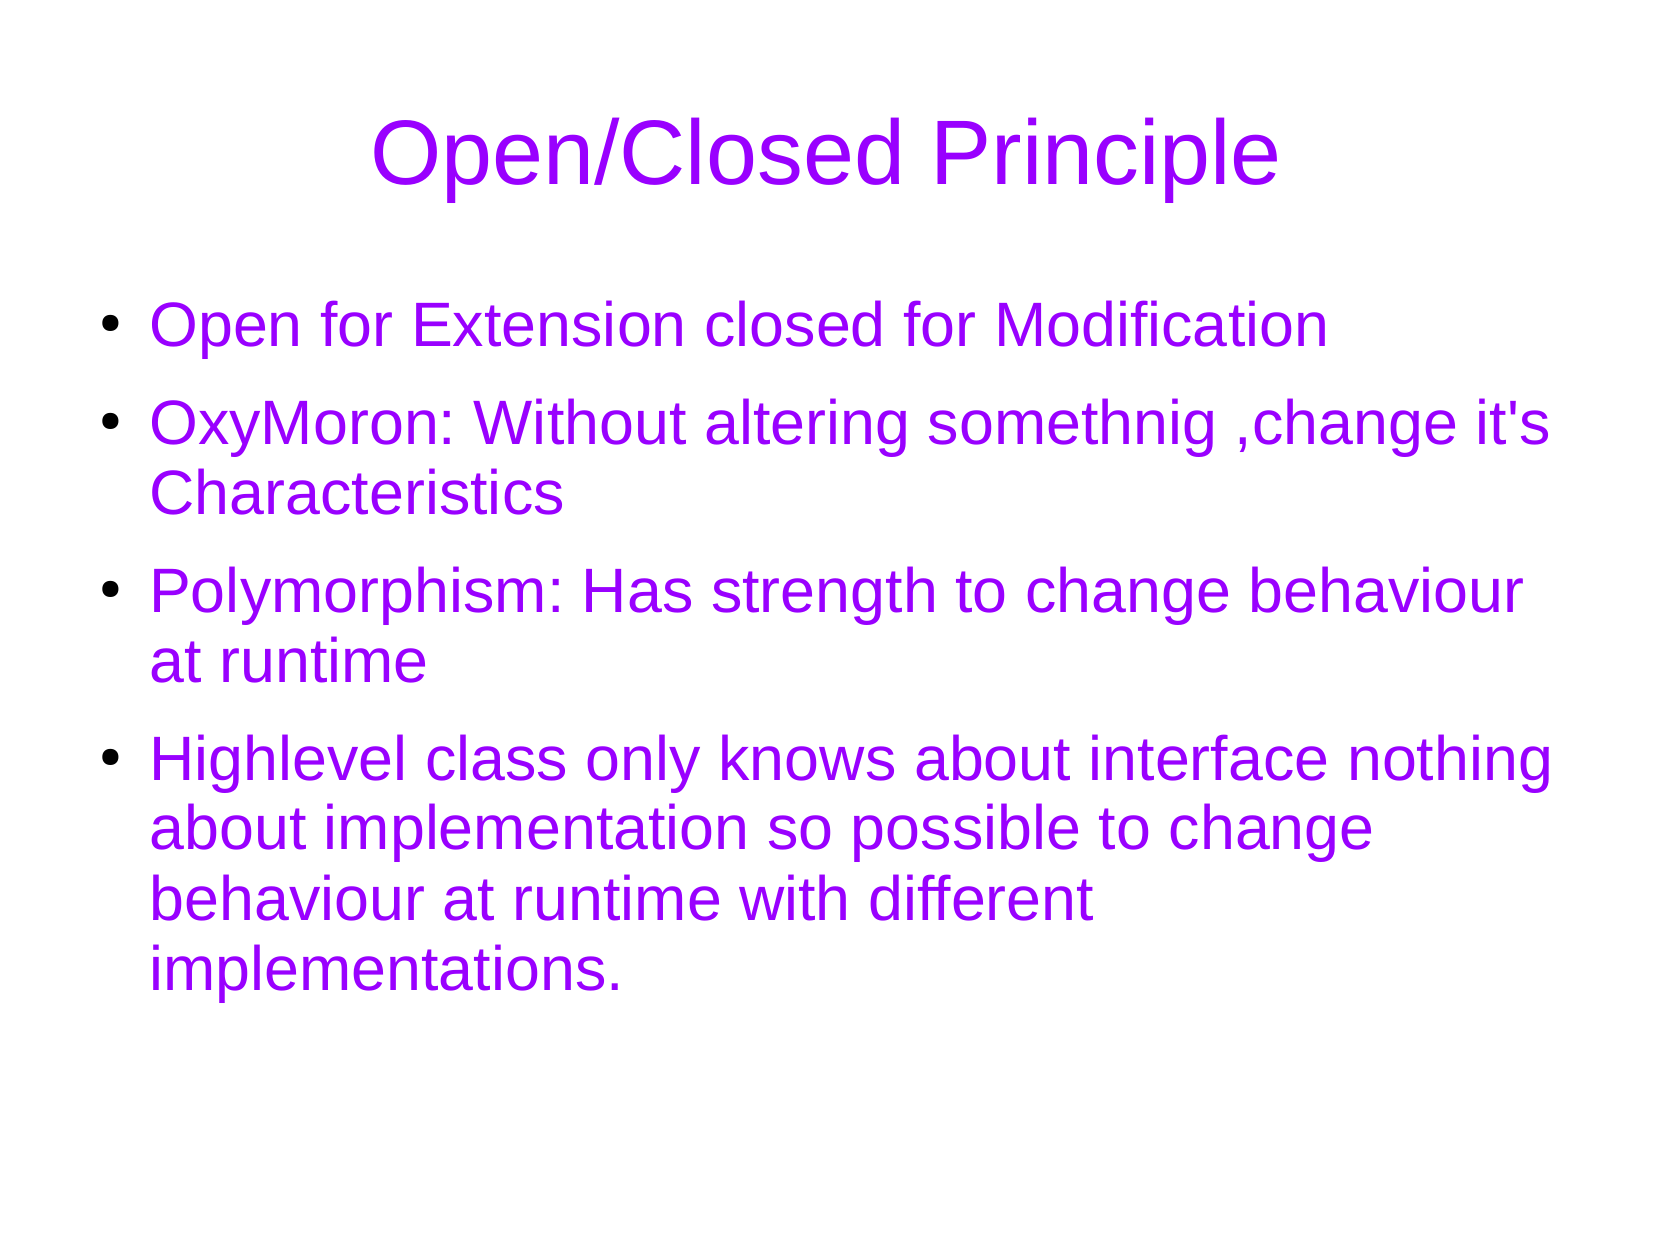

# Open/Closed Principle
Open for Extension closed for Modification
OxyMoron: Without altering somethnig ,change it's Characteristics
Polymorphism: Has strength to change behaviour at runtime
Highlevel class only knows about interface nothing about implementation so possible to change behaviour at runtime with different implementations.